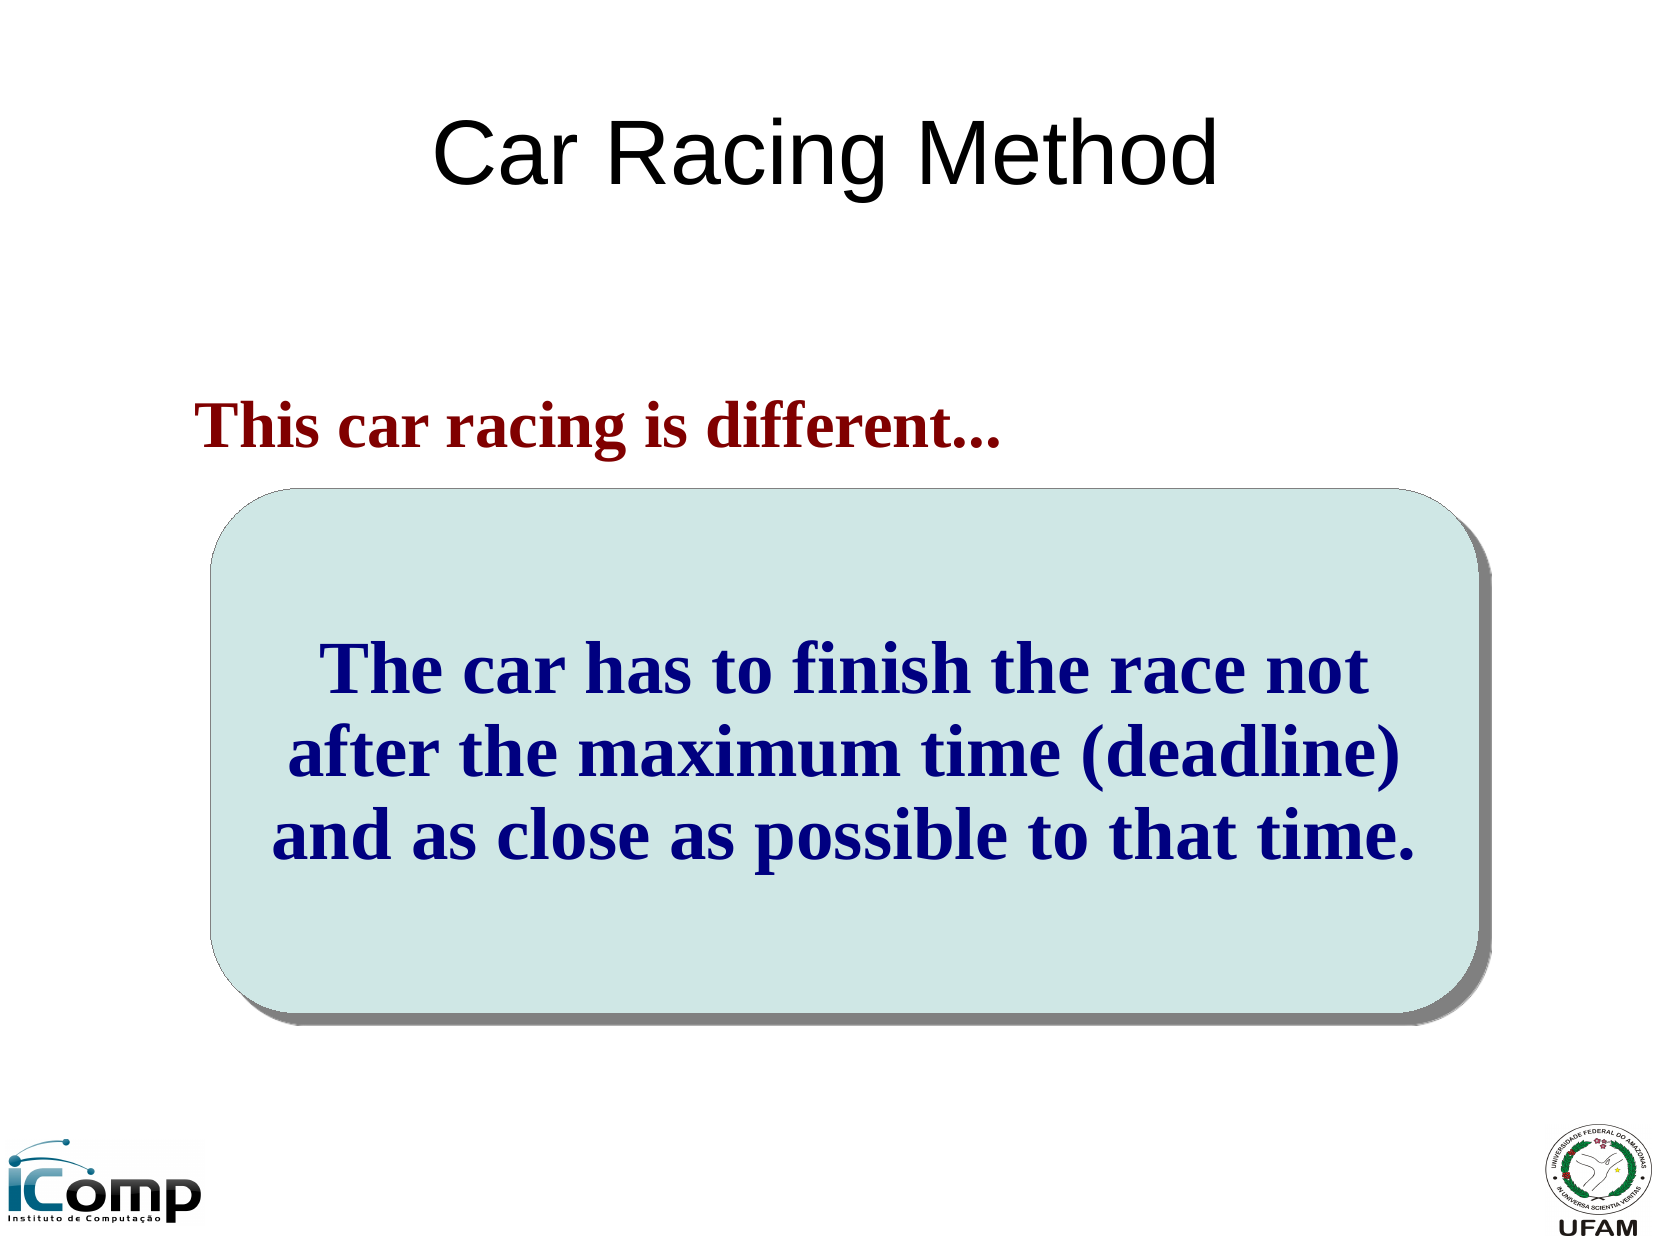

# Car Racing Method
This car racing is different...
The car has to finish the race not after the maximum time (deadline) and as close as possible to that time.